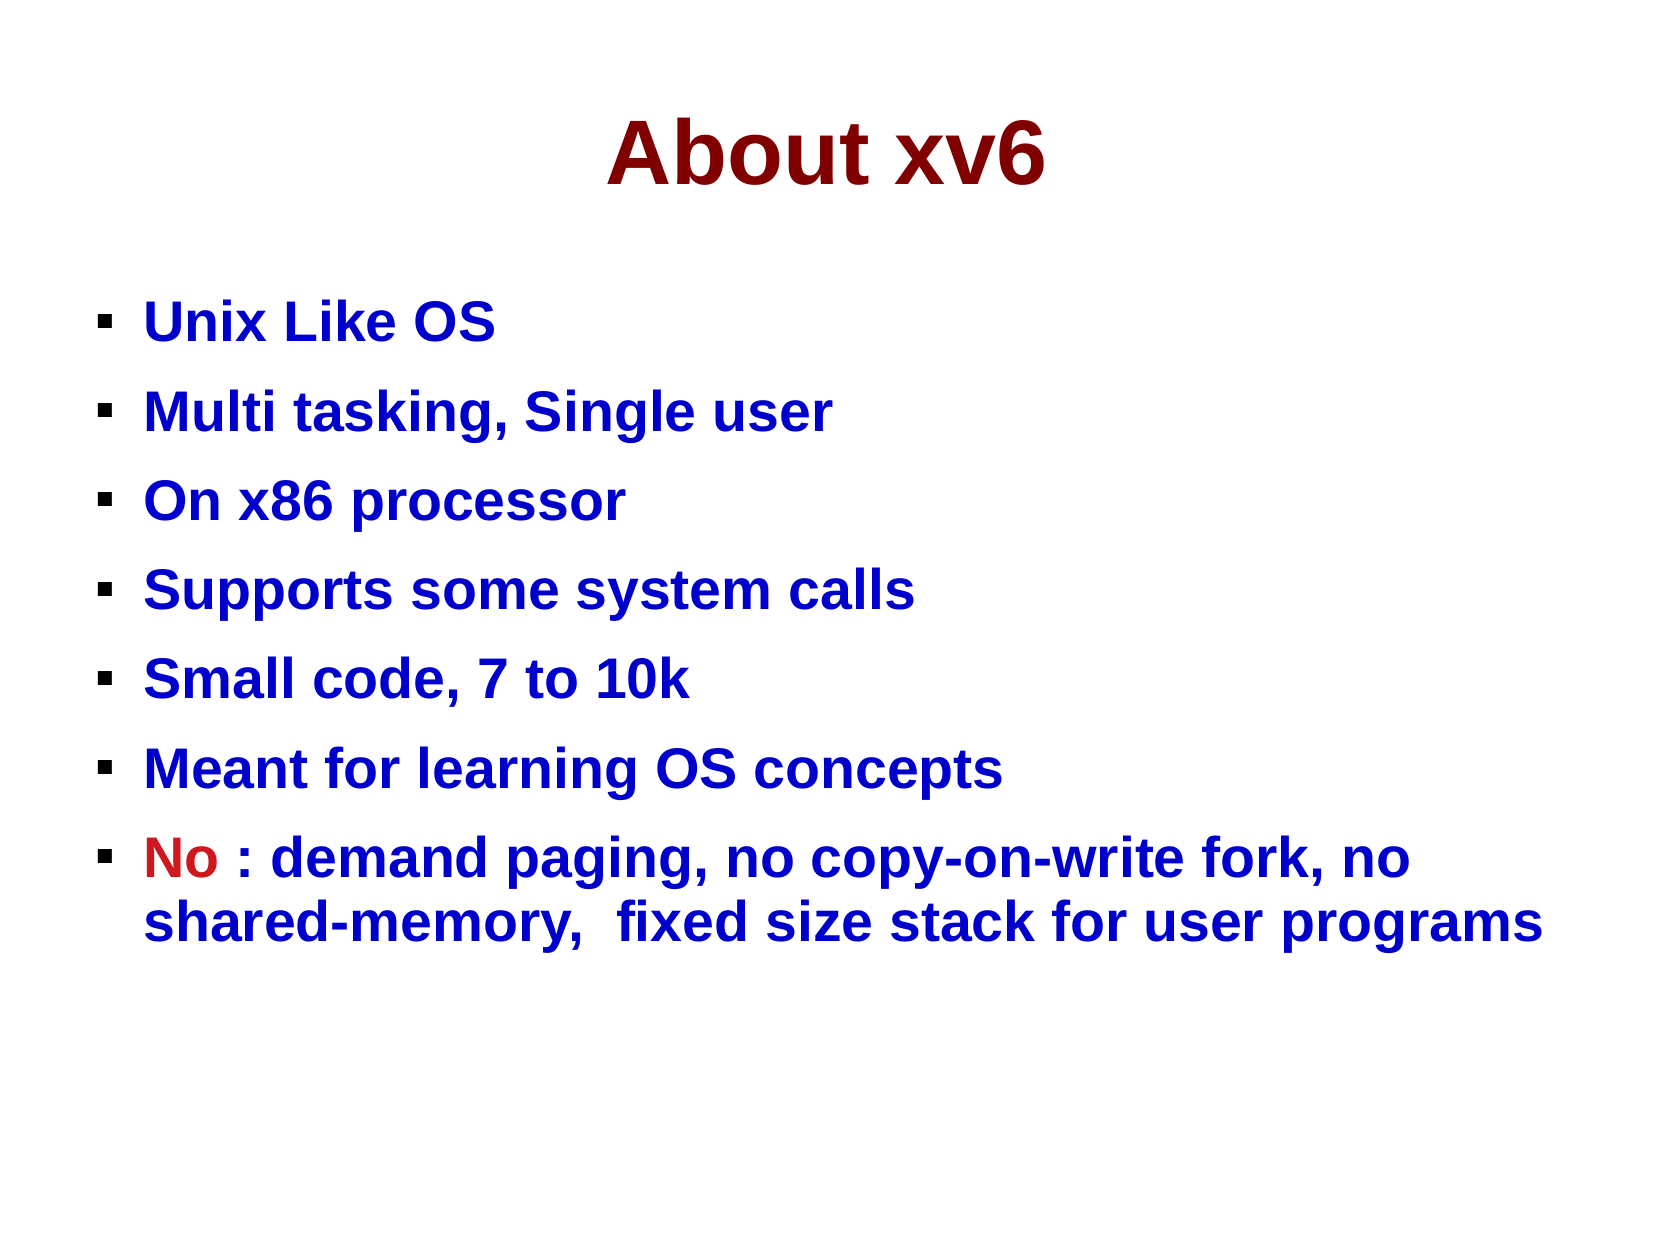

# About xv6
Unix Like OS
Multi tasking, Single user
On x86 processor
Supports some system calls
Small code, 7 to 10k
Meant for learning OS concepts
No : demand paging, no copy-on-write fork, no shared-memory, fixed size stack for user programs